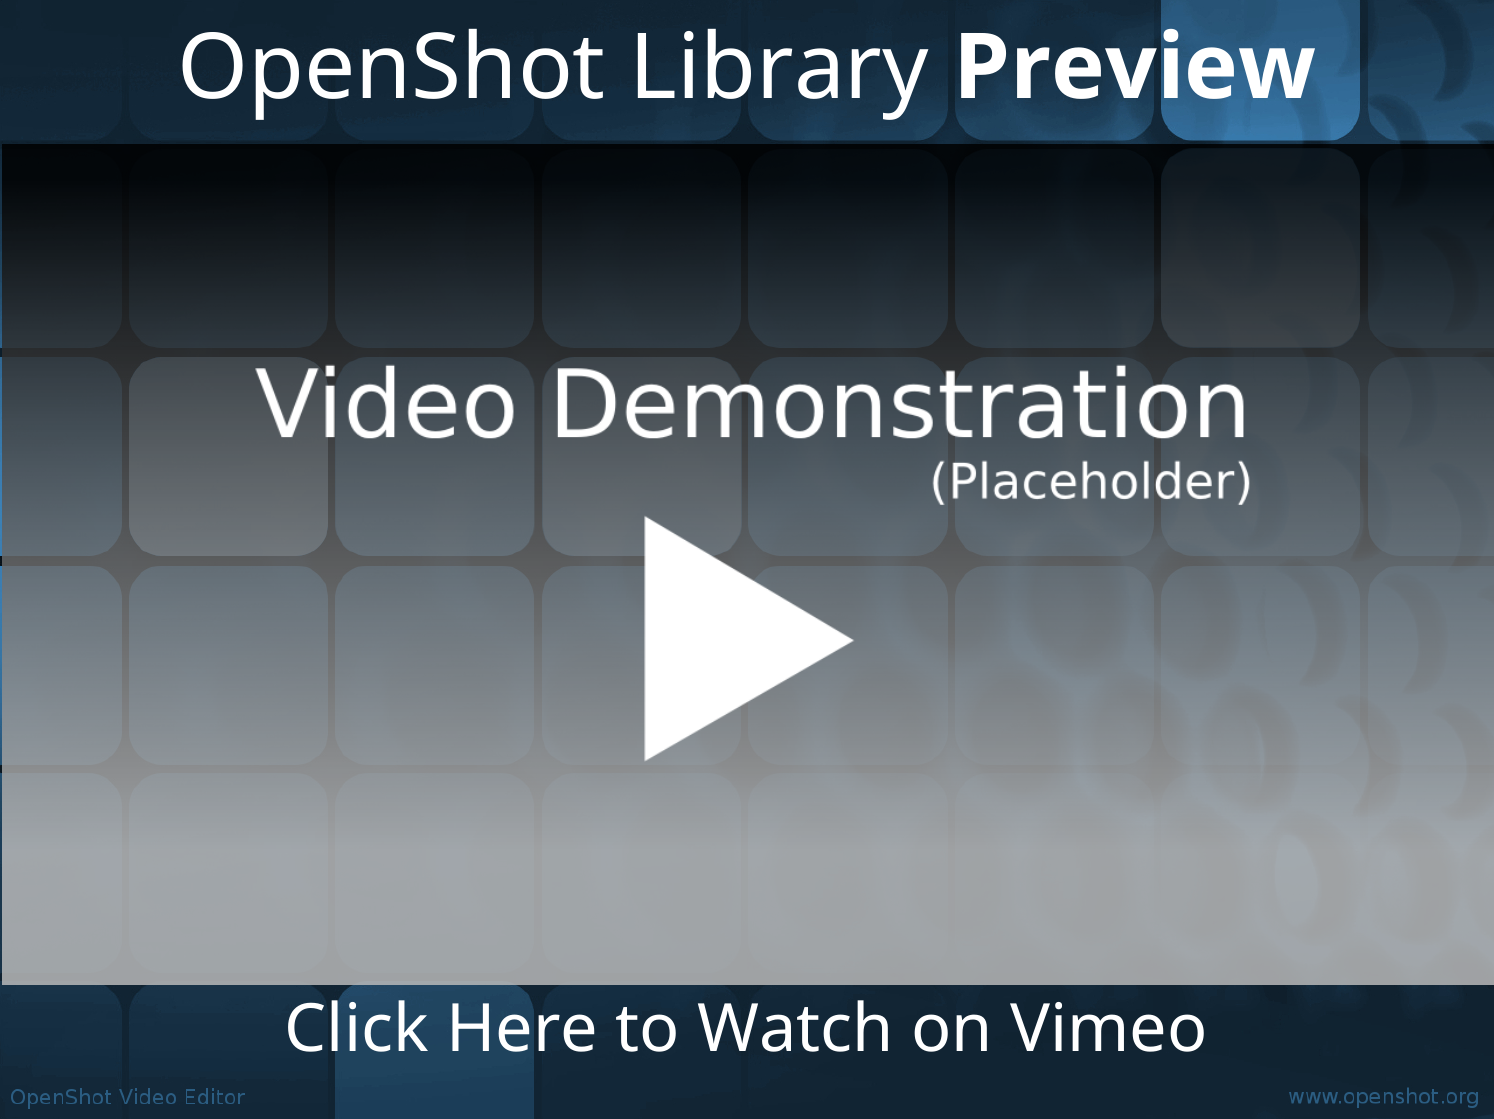

# OpenShot Library Preview
Click Here to Watch on Vimeo